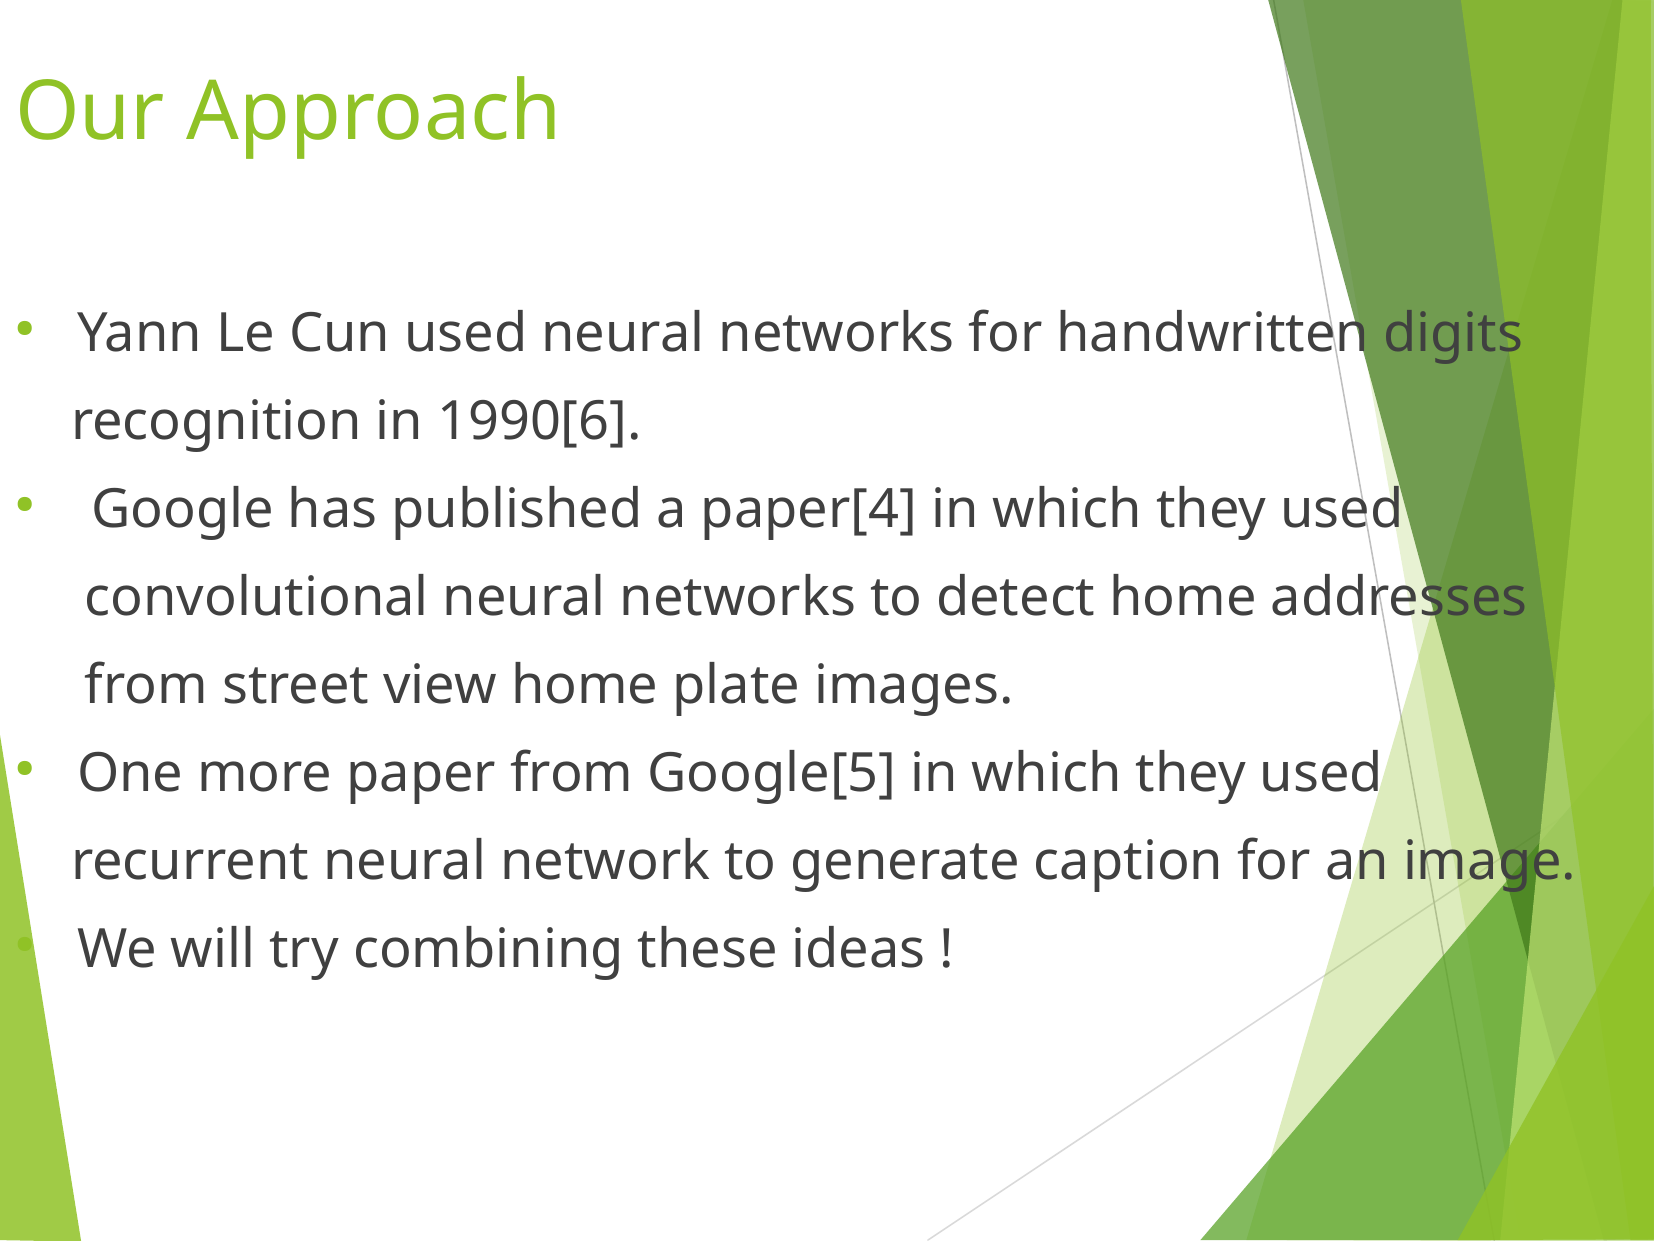

# Our Approach
Yann Le Cun used neural networks for handwritten digits
 recognition in 1990[6].
 Google has published a paper[4] in which they used
 convolutional neural networks to detect home addresses
 from street view home plate images.
One more paper from Google[5] in which they used
 recurrent neural network to generate caption for an image.
We will try combining these ideas !